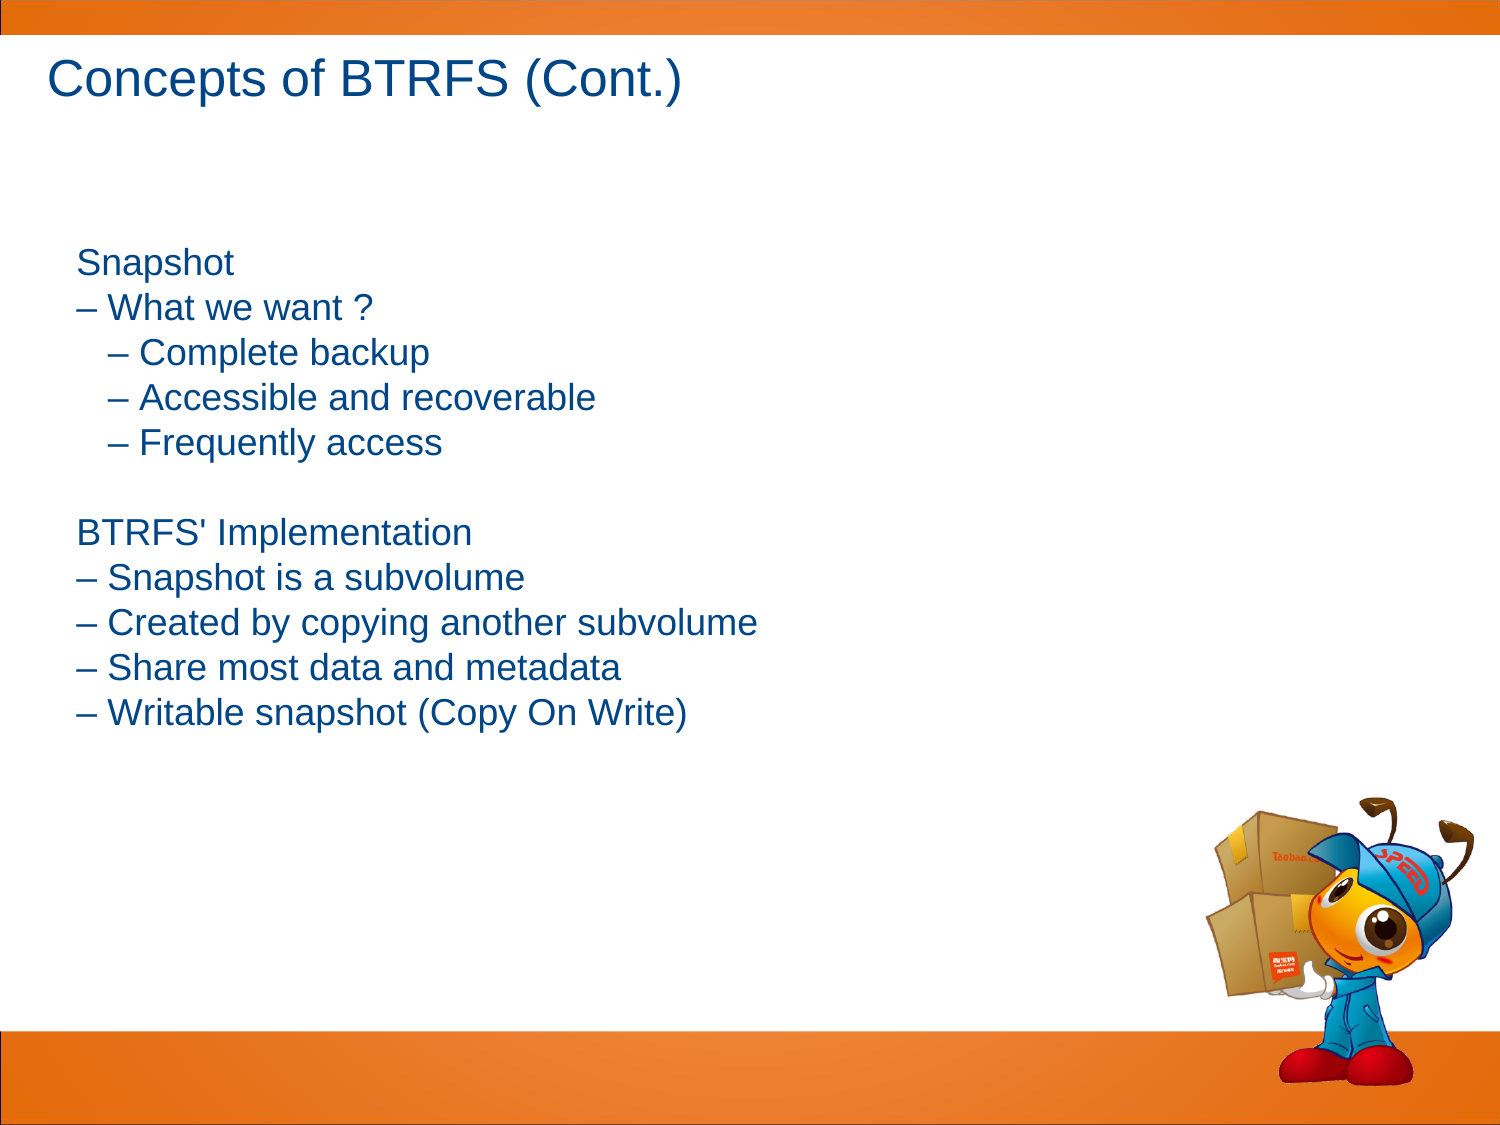

Concepts of BTRFS (Cont.)
Snapshot
– What we want ?
 – Complete backup
 – Accessible and recoverable
 – Frequently access
BTRFS' Implementation
– Snapshot is a subvolume
– Created by copying another subvolume
– Share most data and metadata
– Writable snapshot (Copy On Write)